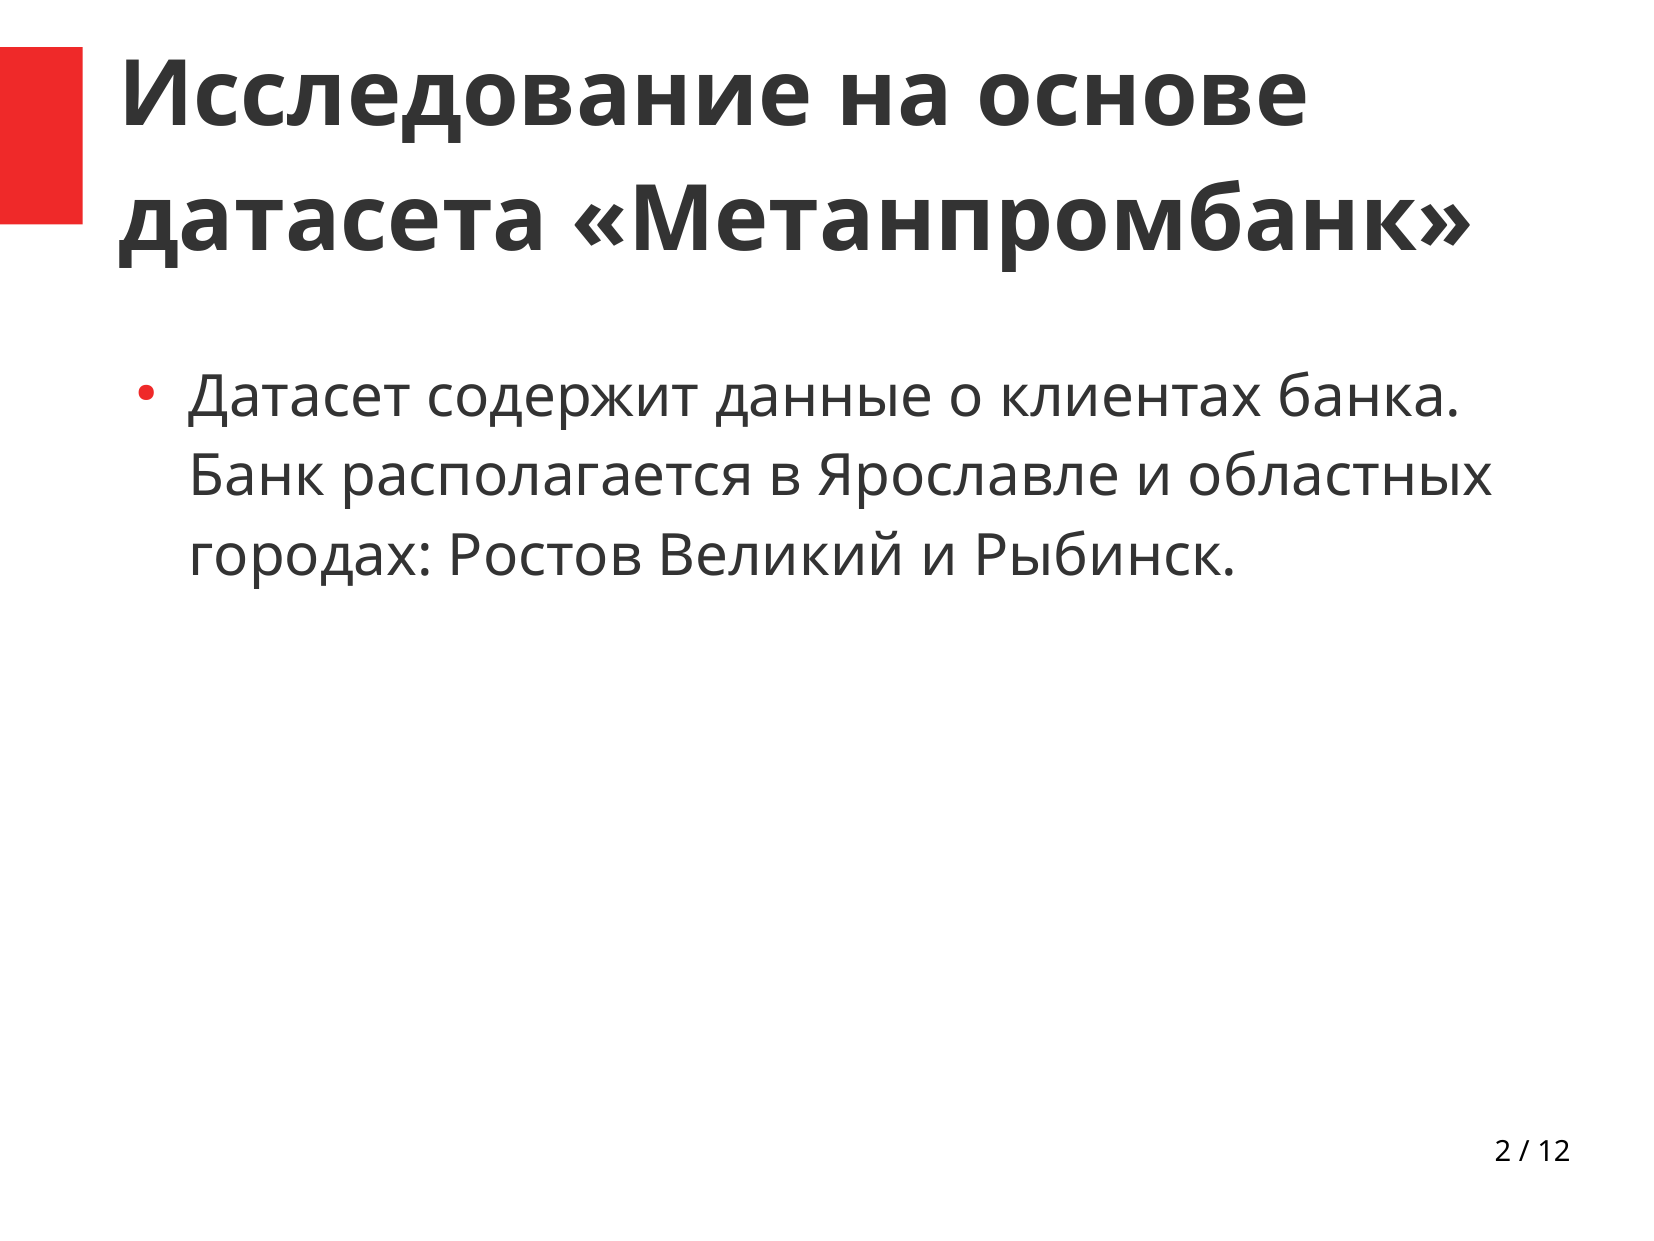

# Исследование на основе датасета «Метанпромбанк»
Датасет содержит данные о клиентах банка. Банк располагается в Ярославле и областных городах: Ростов Великий и Рыбинск.
2